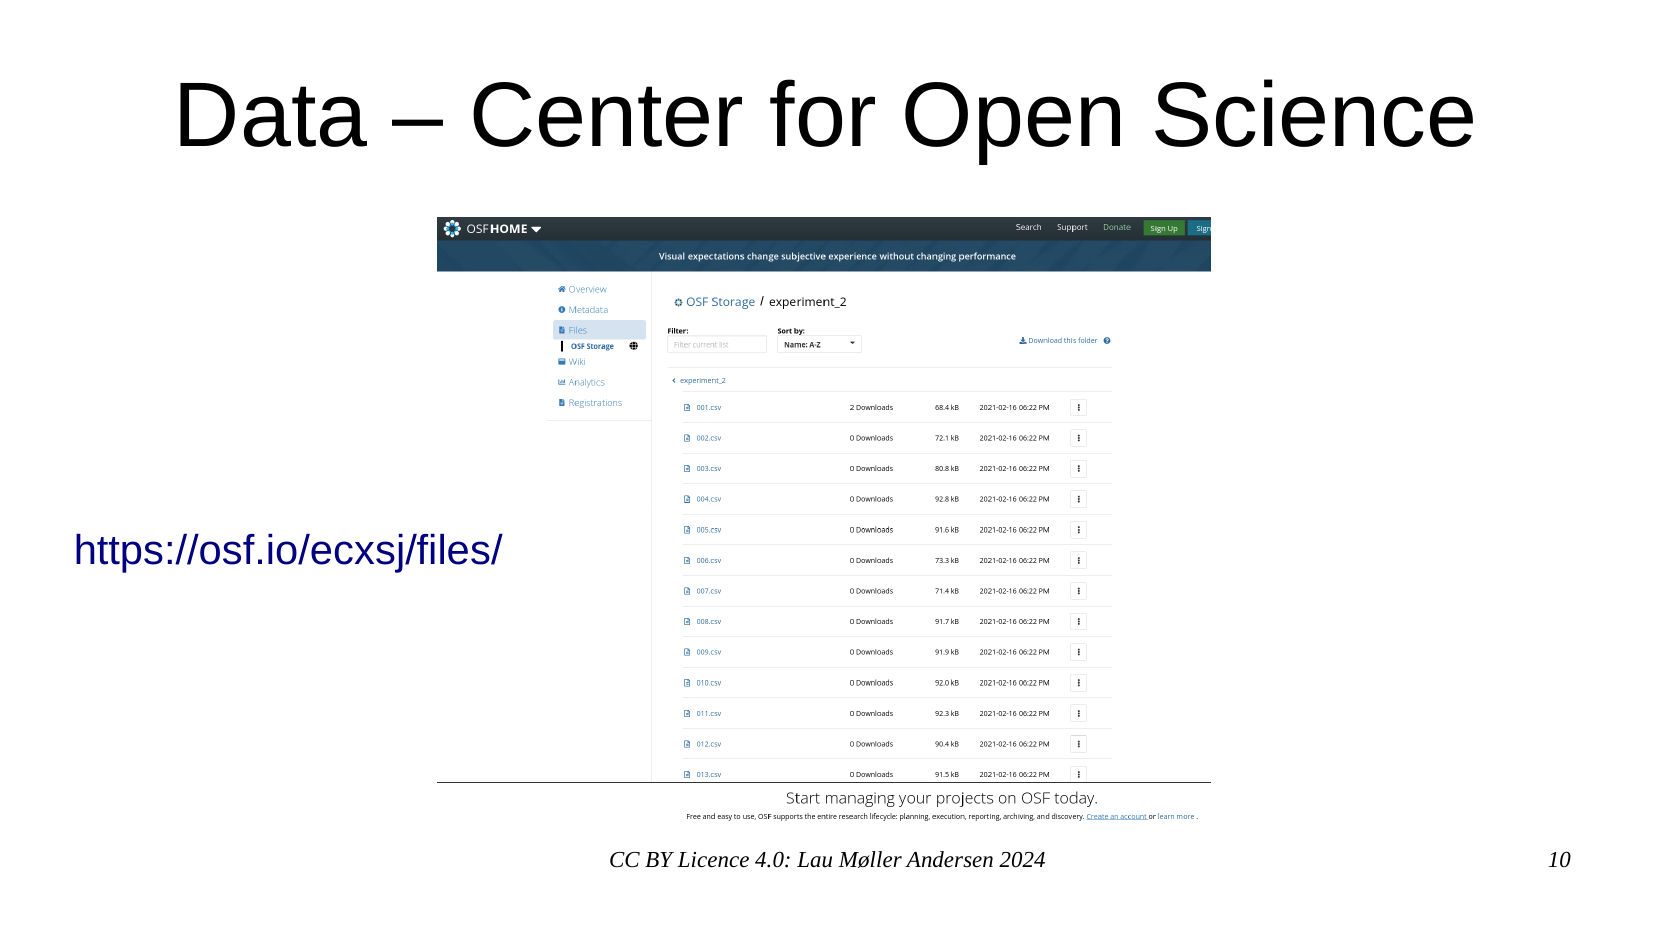

# Data – Center for Open Science
https://osf.io/ecxsj/files/
CC BY Licence 4.0: Lau Møller Andersen 2024
10